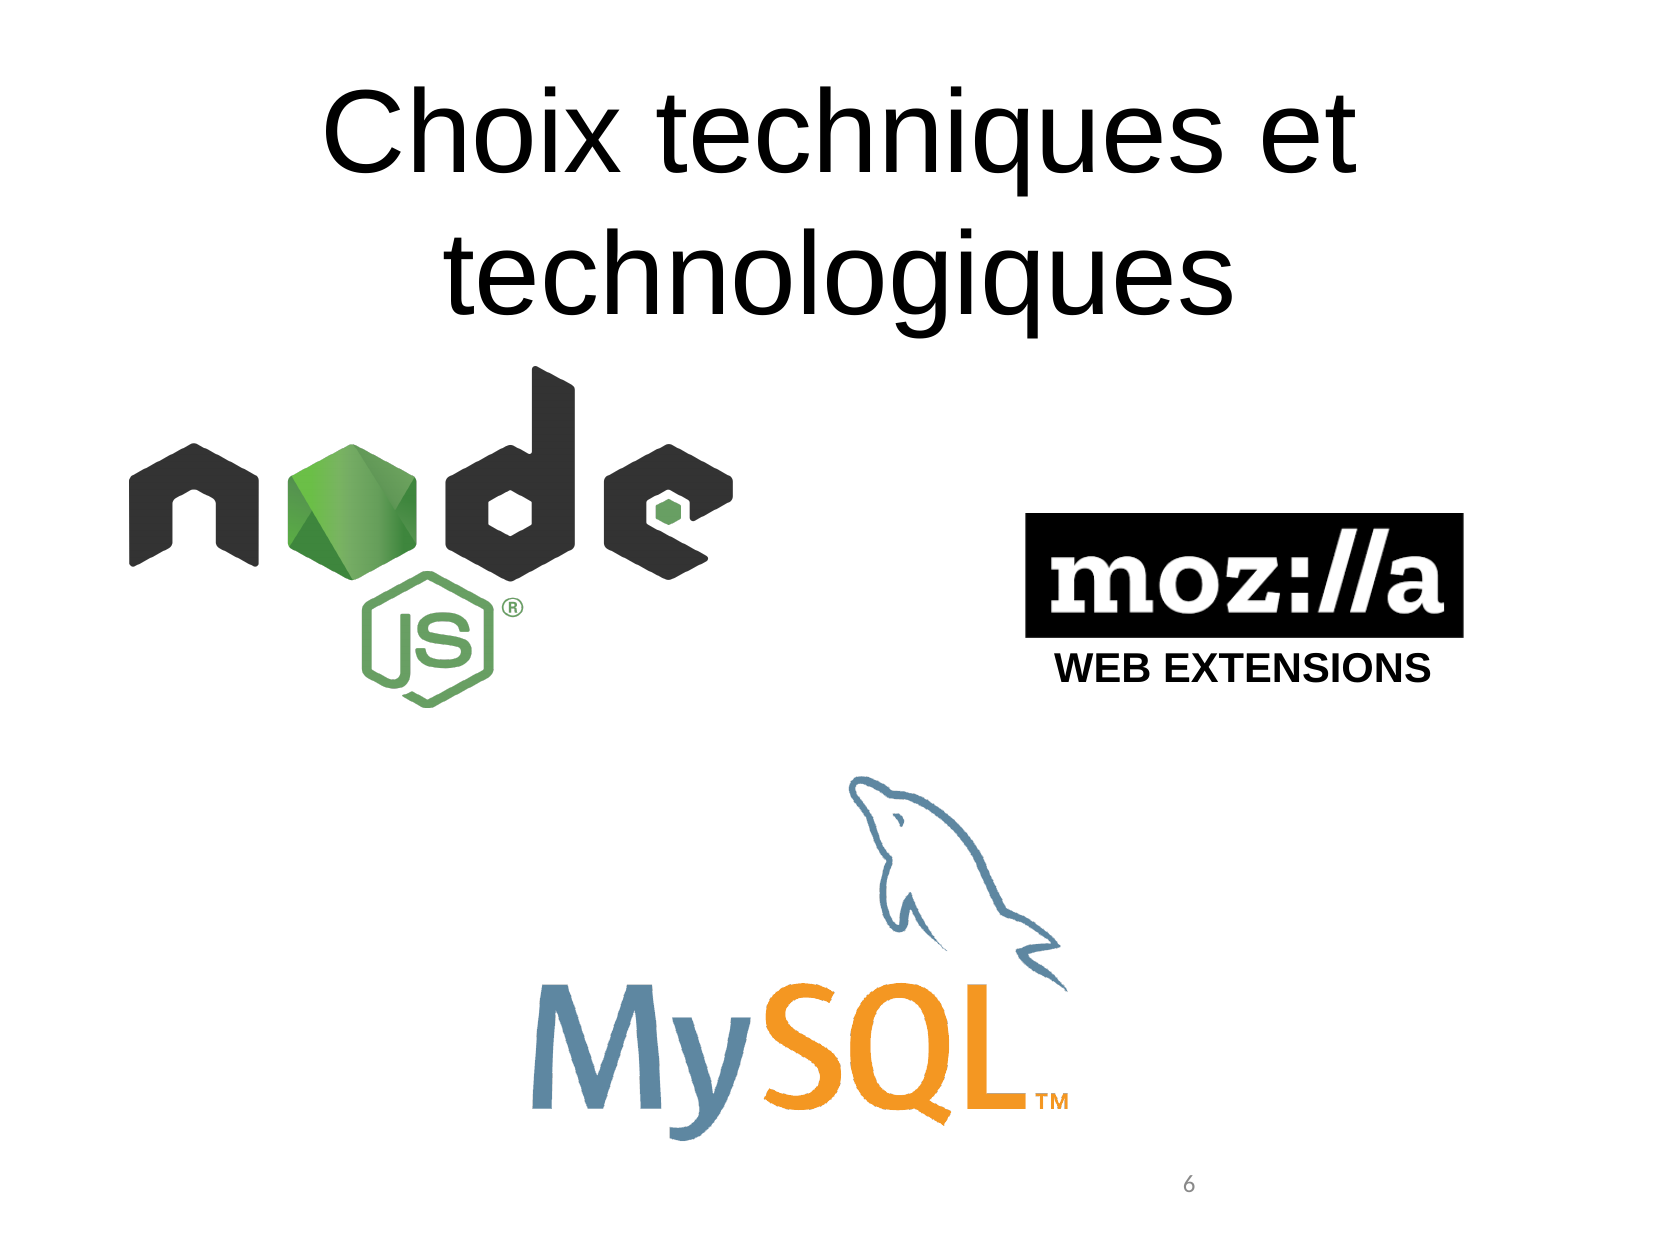

# Choix techniques et technologiques
WEB EXTENSIONS
6